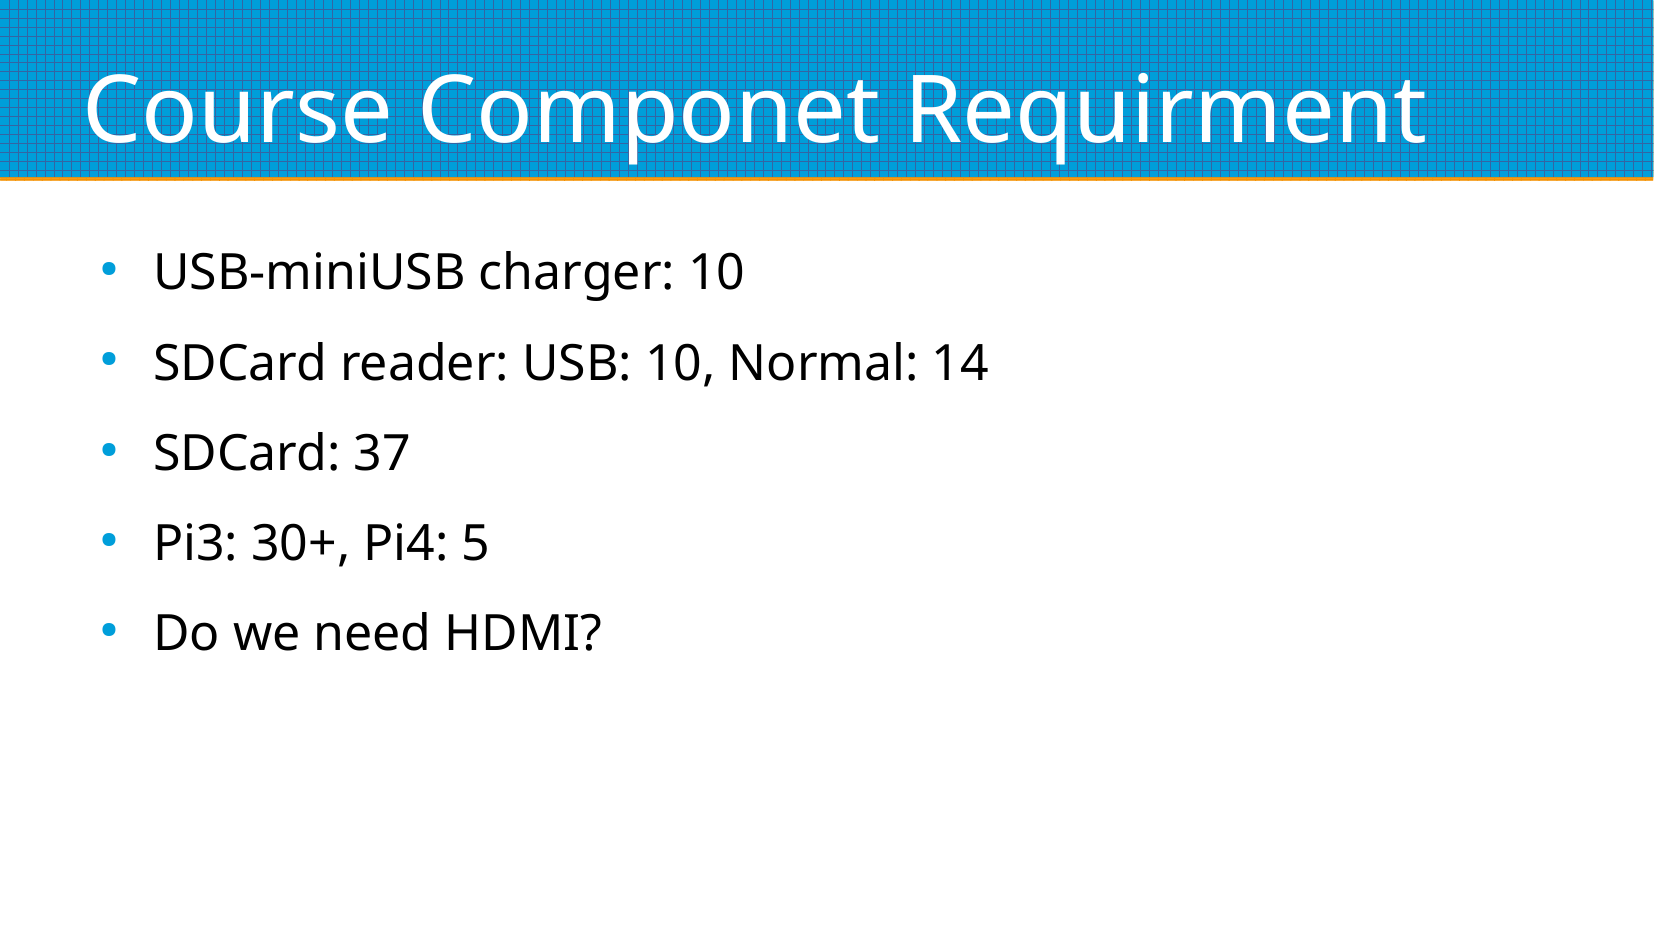

# Course Componet Requirment
USB-miniUSB charger: 10
SDCard reader: USB: 10, Normal: 14
SDCard: 37
Pi3: 30+, Pi4: 5
Do we need HDMI?